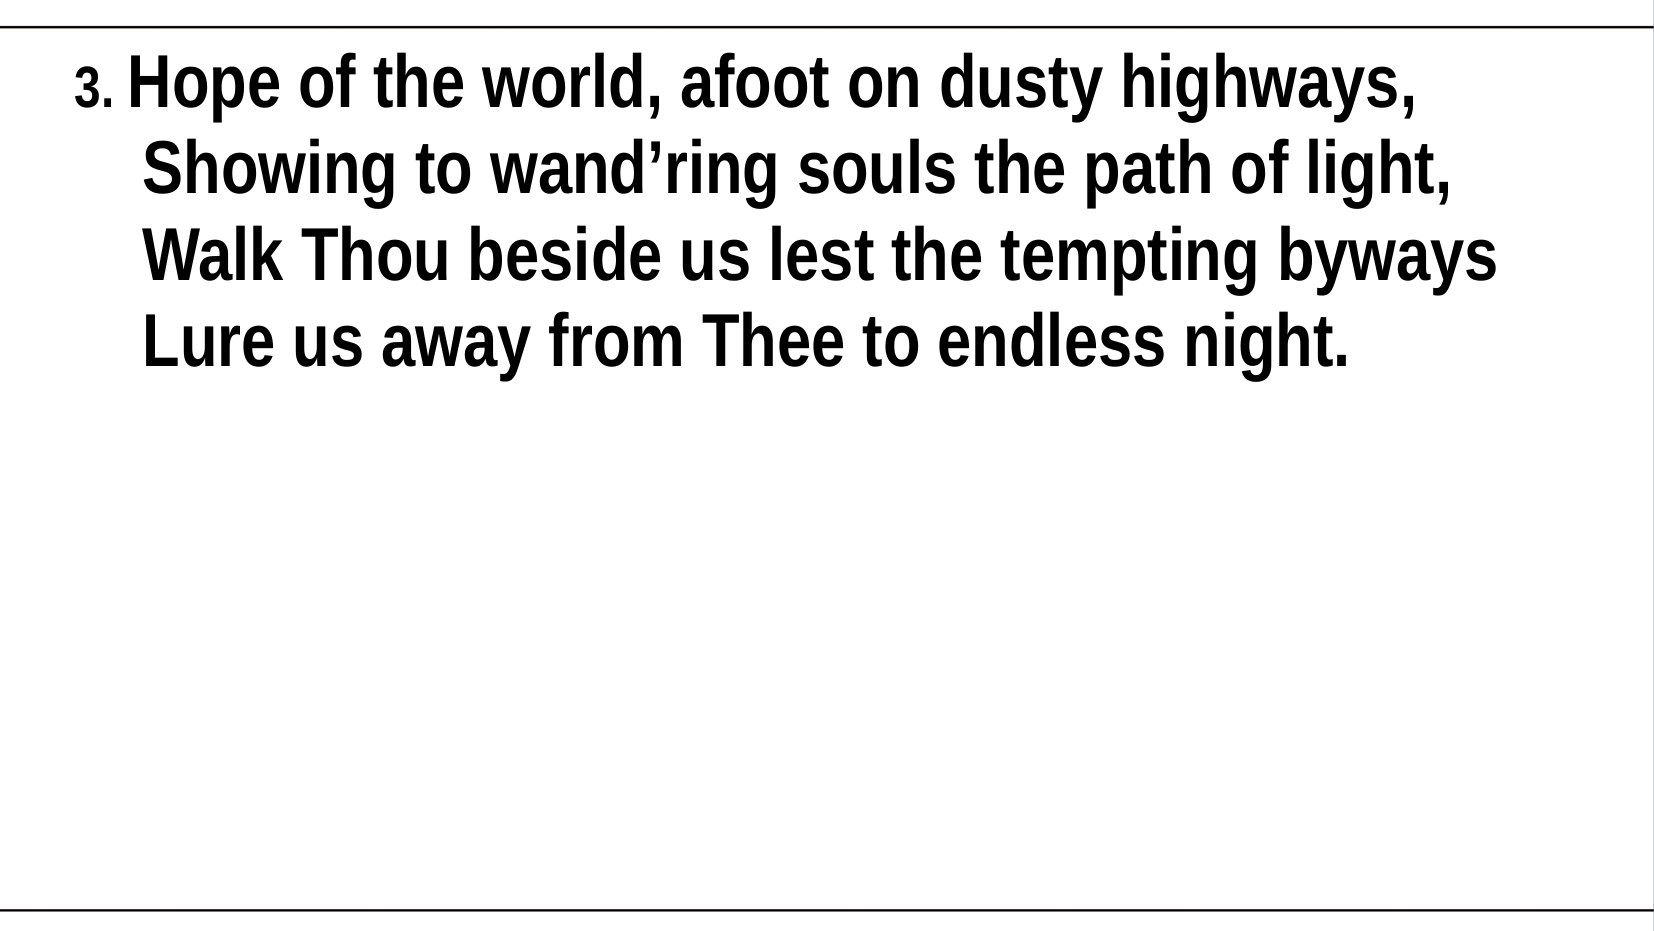

3. 	Hope of the world, afoot on dusty highways,
 Showing to wand’ring souls the path of light,
 Walk Thou beside us lest the tempting byways
 Lure us away from Thee to endless night.